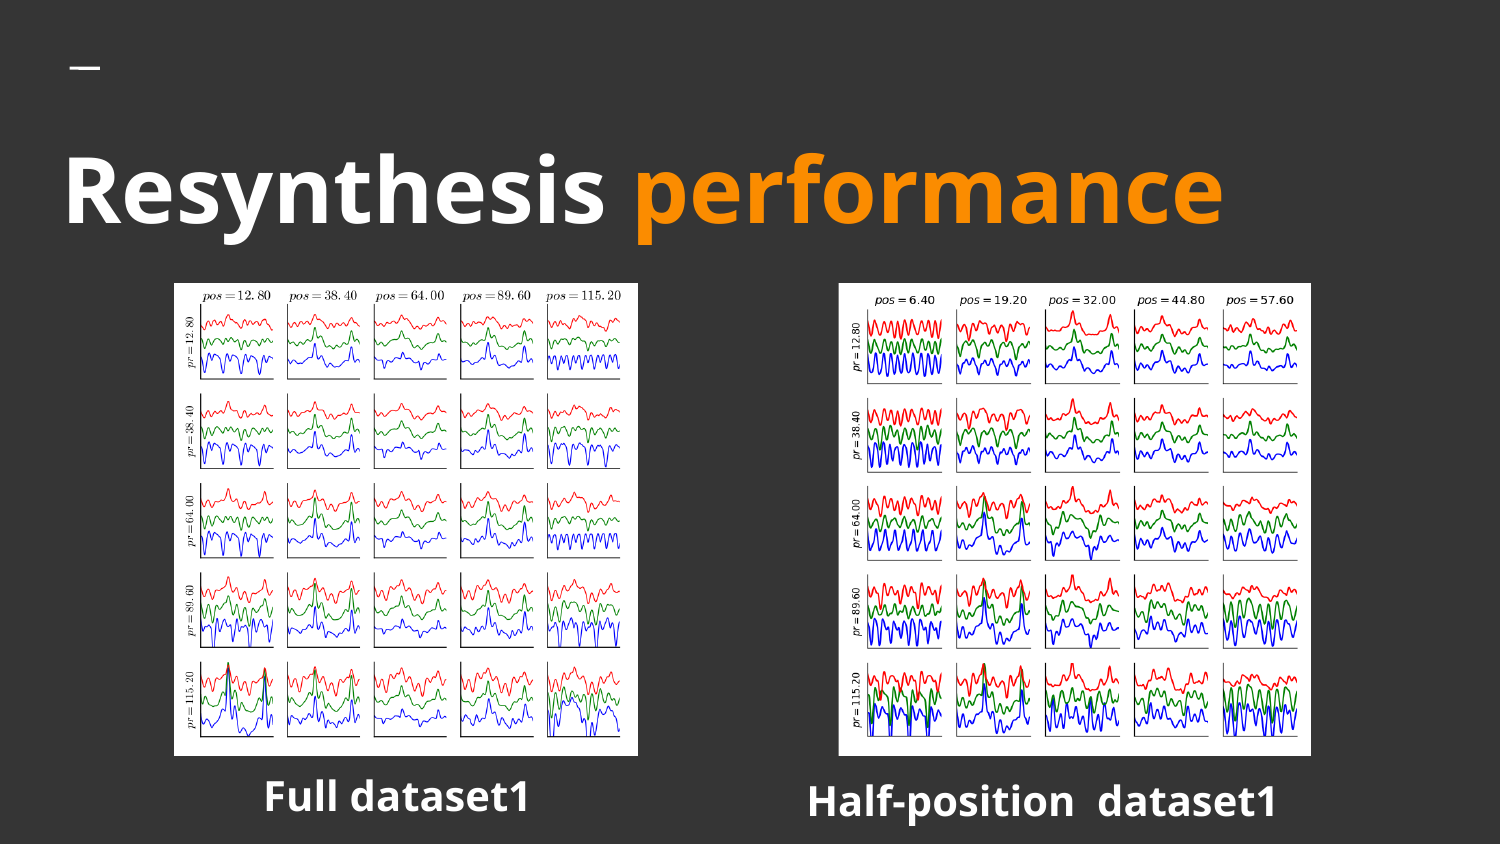

# Resynthesis performance
Full dataset1
Half-position dataset1